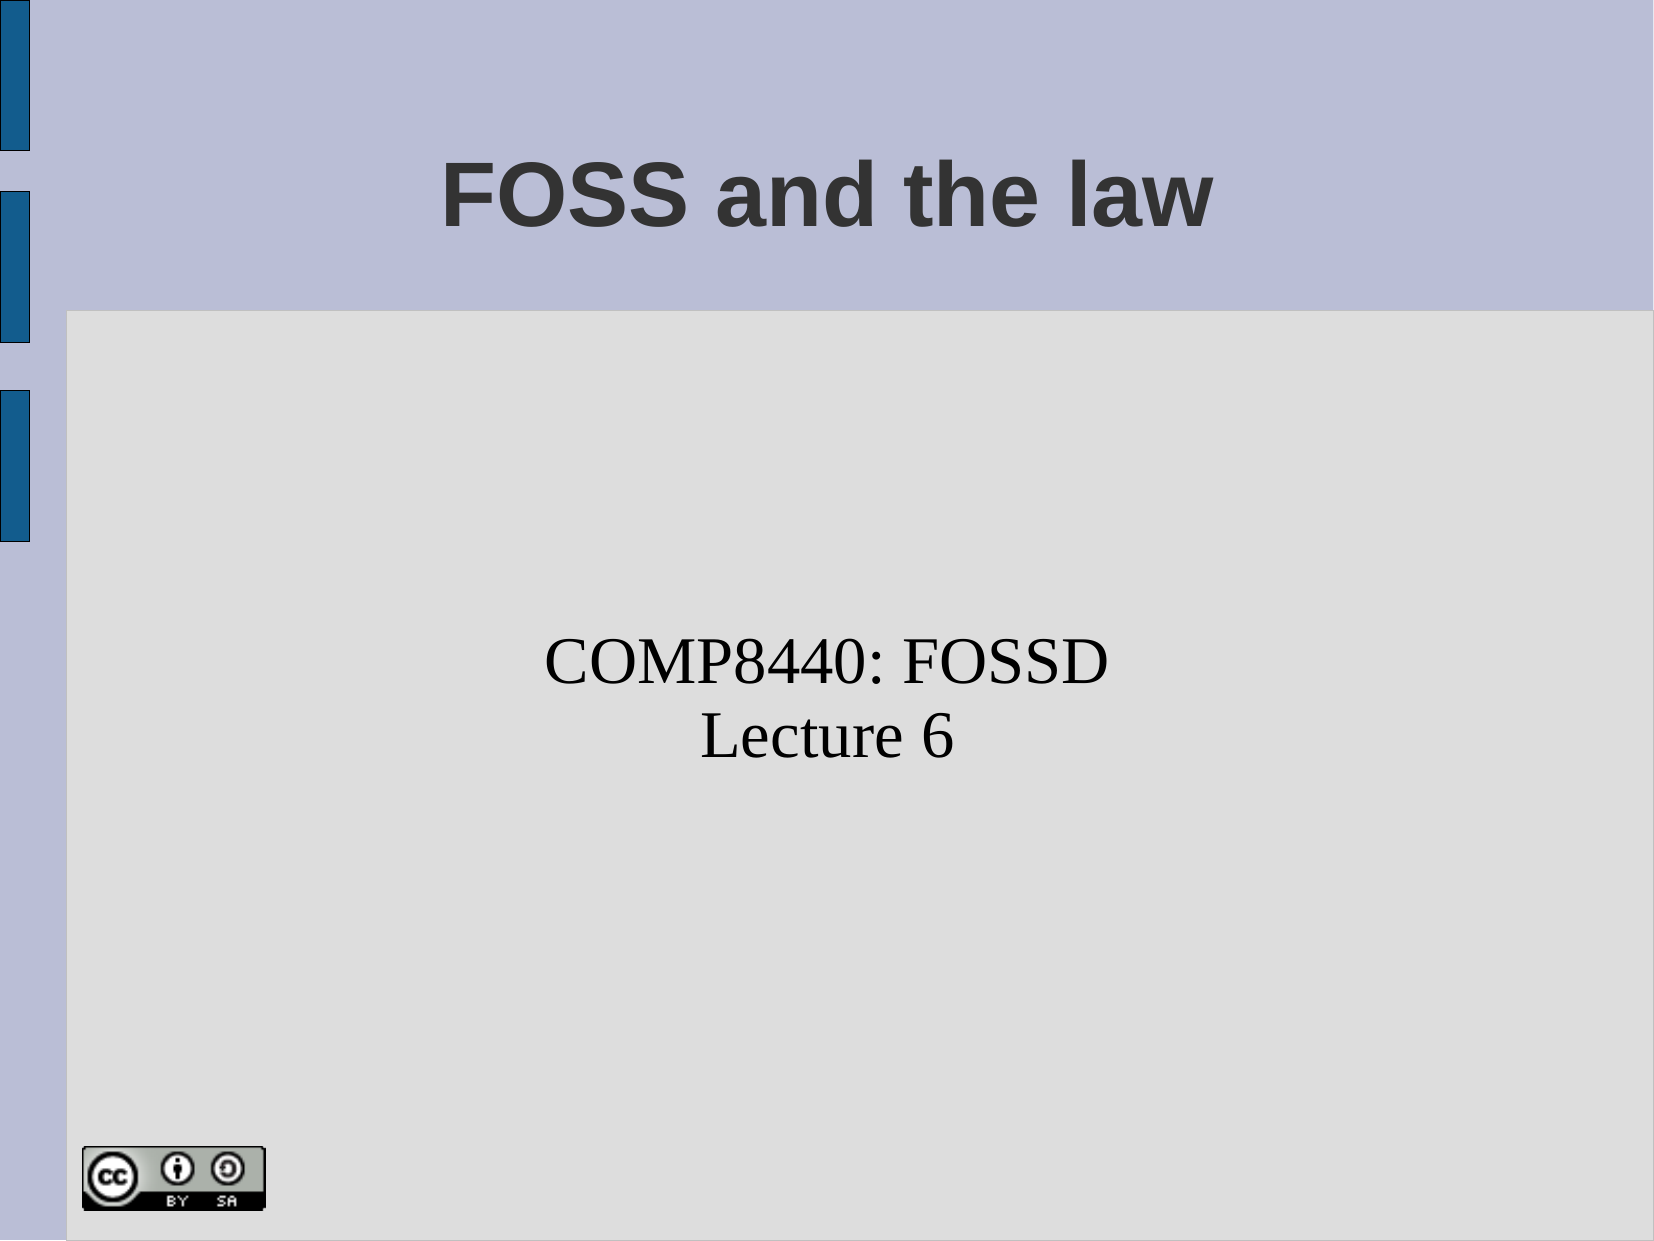

# FOSS and the law
COMP8440: FOSSD
Lecture 6